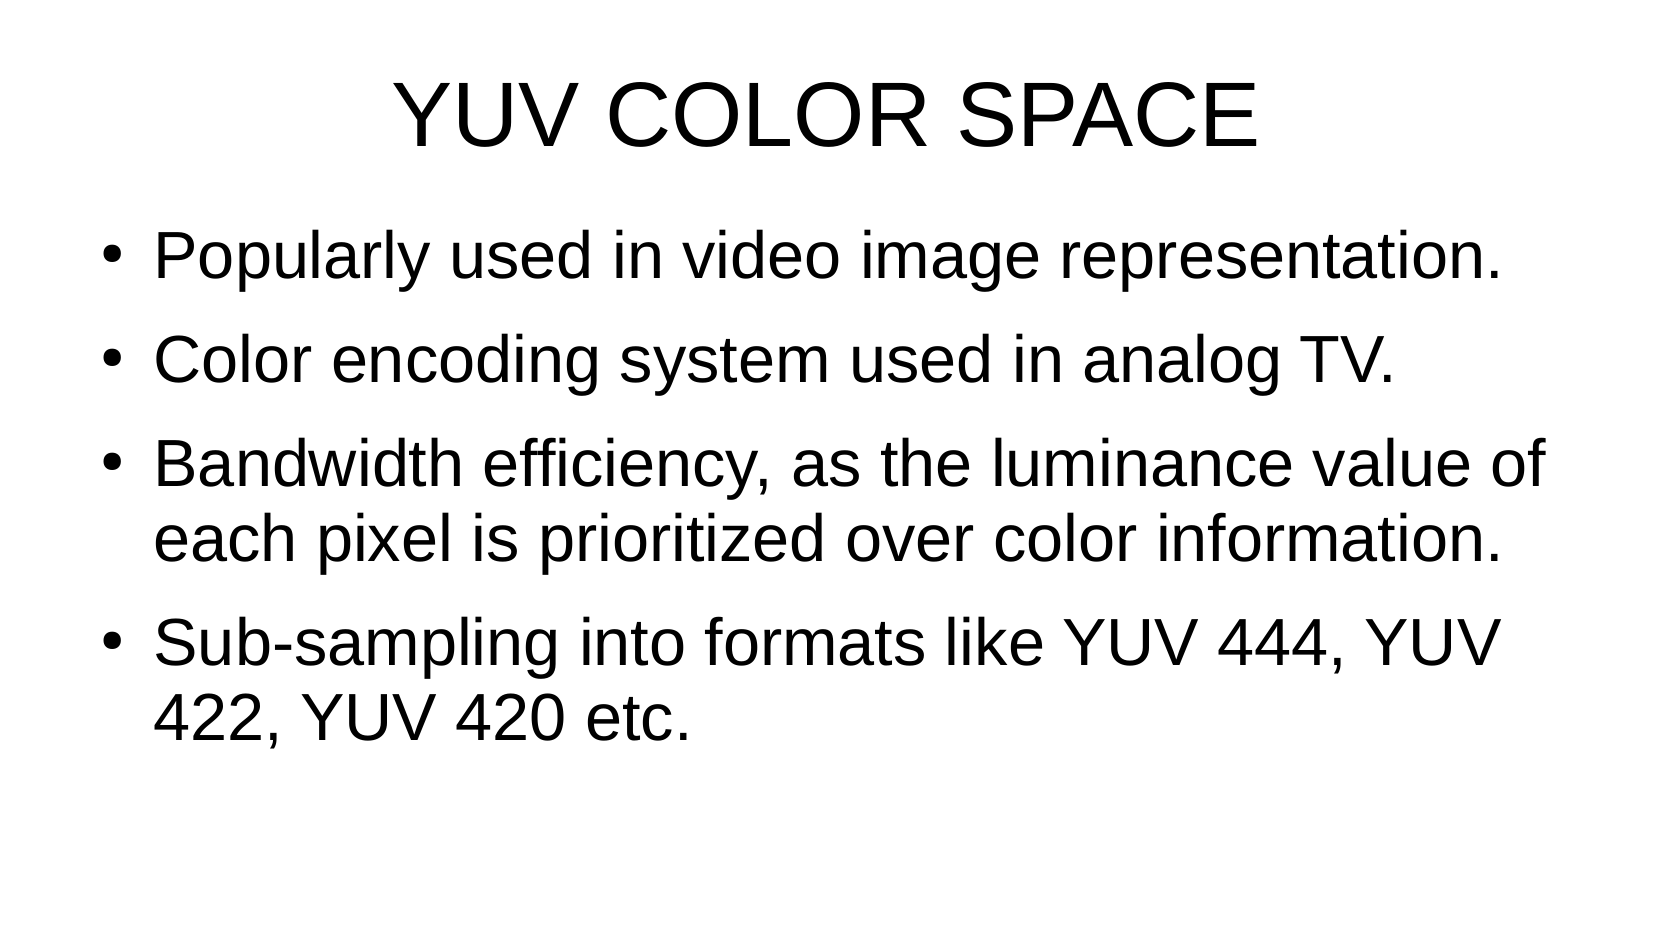

# YUV COLOR SPACE
Popularly used in video image representation.
Color encoding system used in analog TV.
Bandwidth efficiency, as the luminance value of each pixel is prioritized over color information.
Sub-sampling into formats like YUV 444, YUV 422, YUV 420 etc.